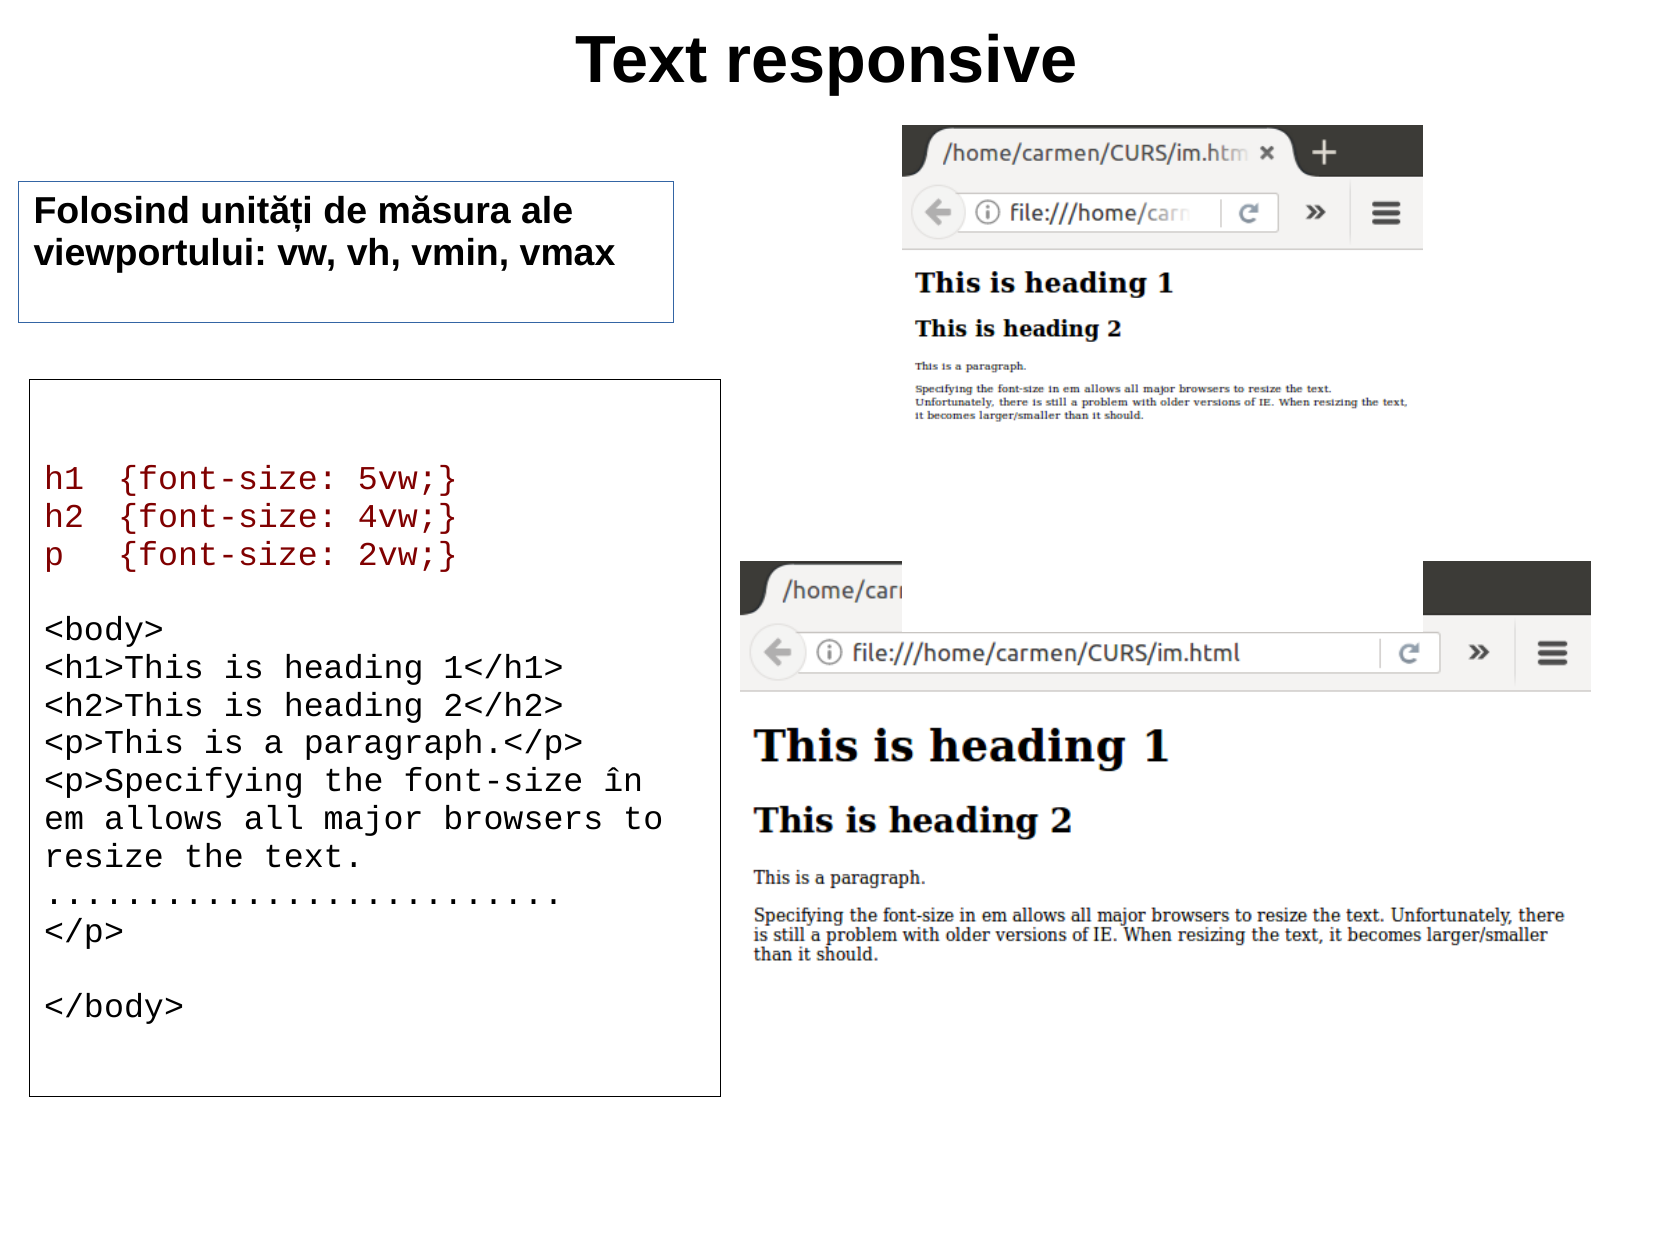

# Text responsive
Folosind unități de măsura ale viewportului: vw, vh, vmin, vmax
h1 	{font-size: 5vw;}
h2 	{font-size: 4vw;}
p 	{font-size: 2vw;}
<body>
<h1>This is heading 1</h1>
<h2>This is heading 2</h2>
<p>This is a paragraph.</p>
<p>Specifying the font-size în
em allows all major browsers to resize the text.
..........................
</p>
</body>